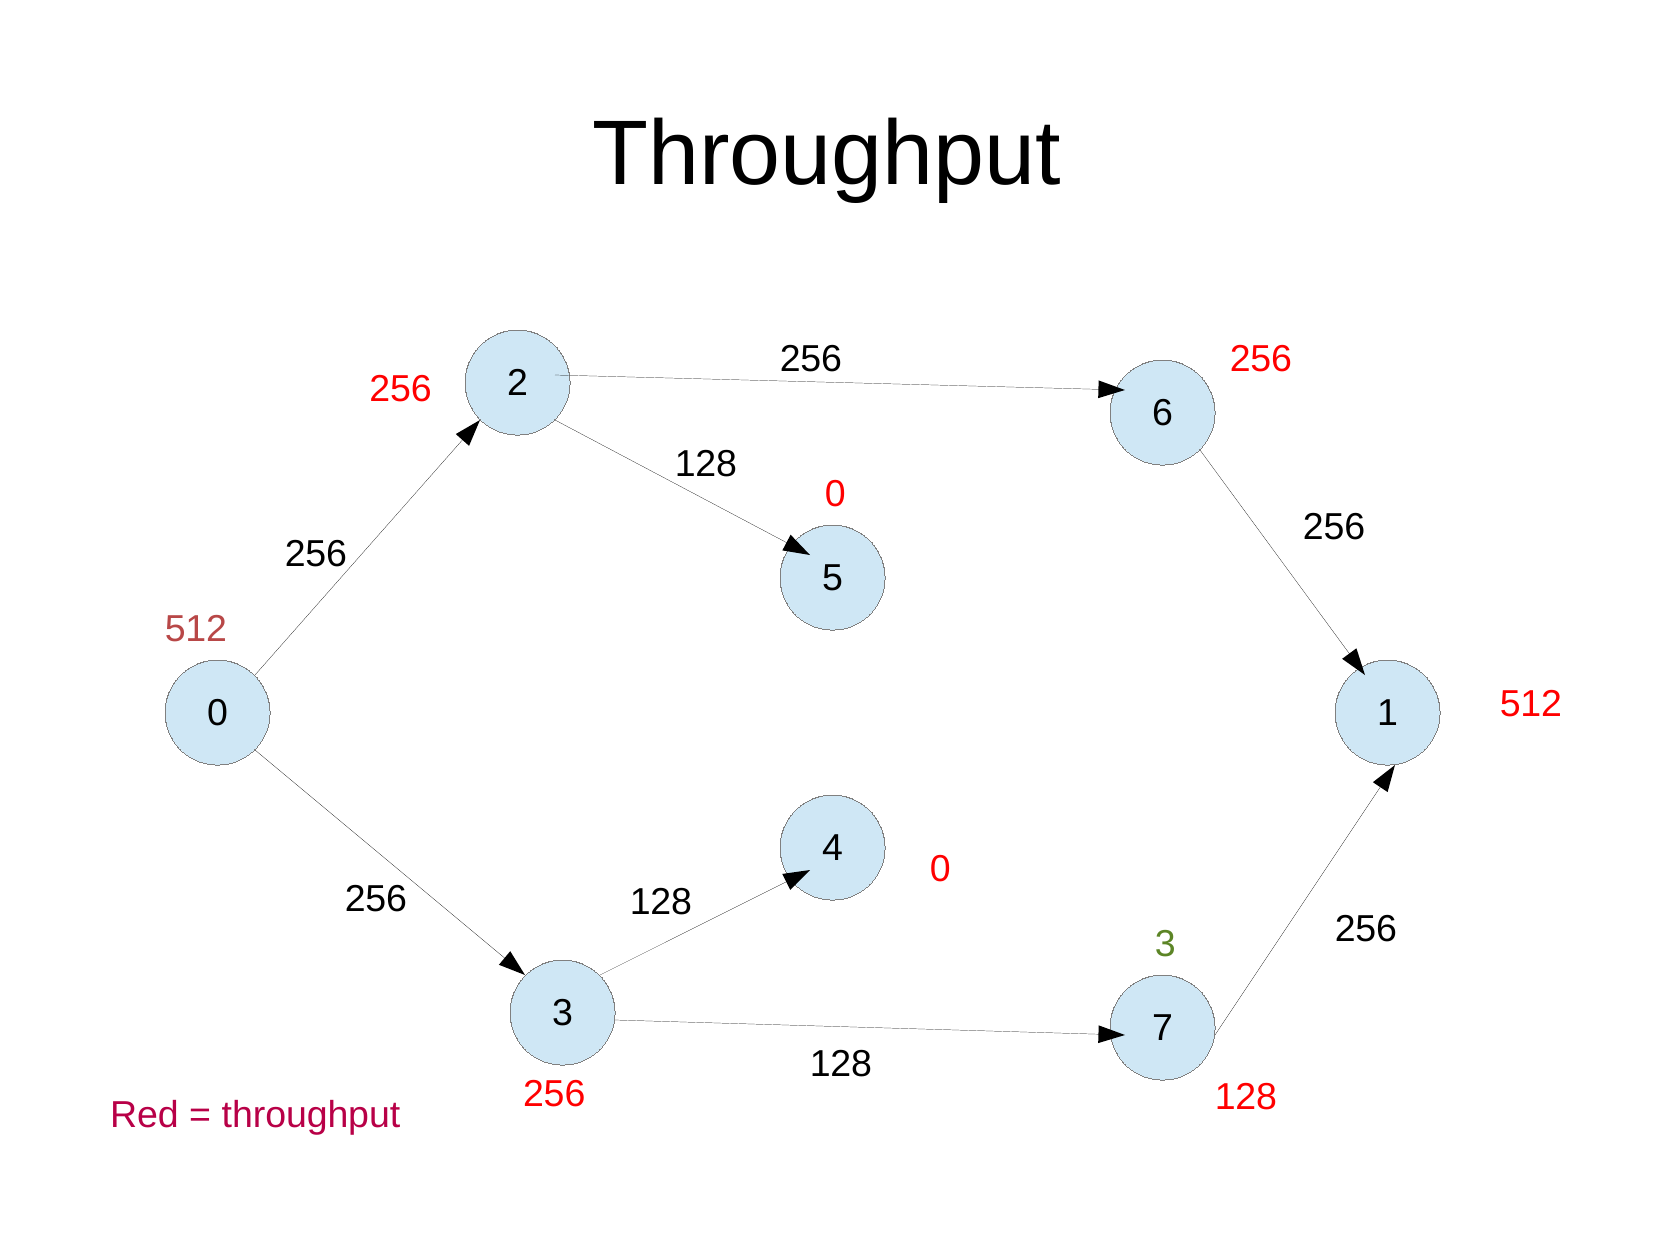

# Throughput
2
256
256
256
6
128
0
256
256
5
512
0
1
512
4
0
256
128
256
3
3
7
128
256
128
Red = throughput